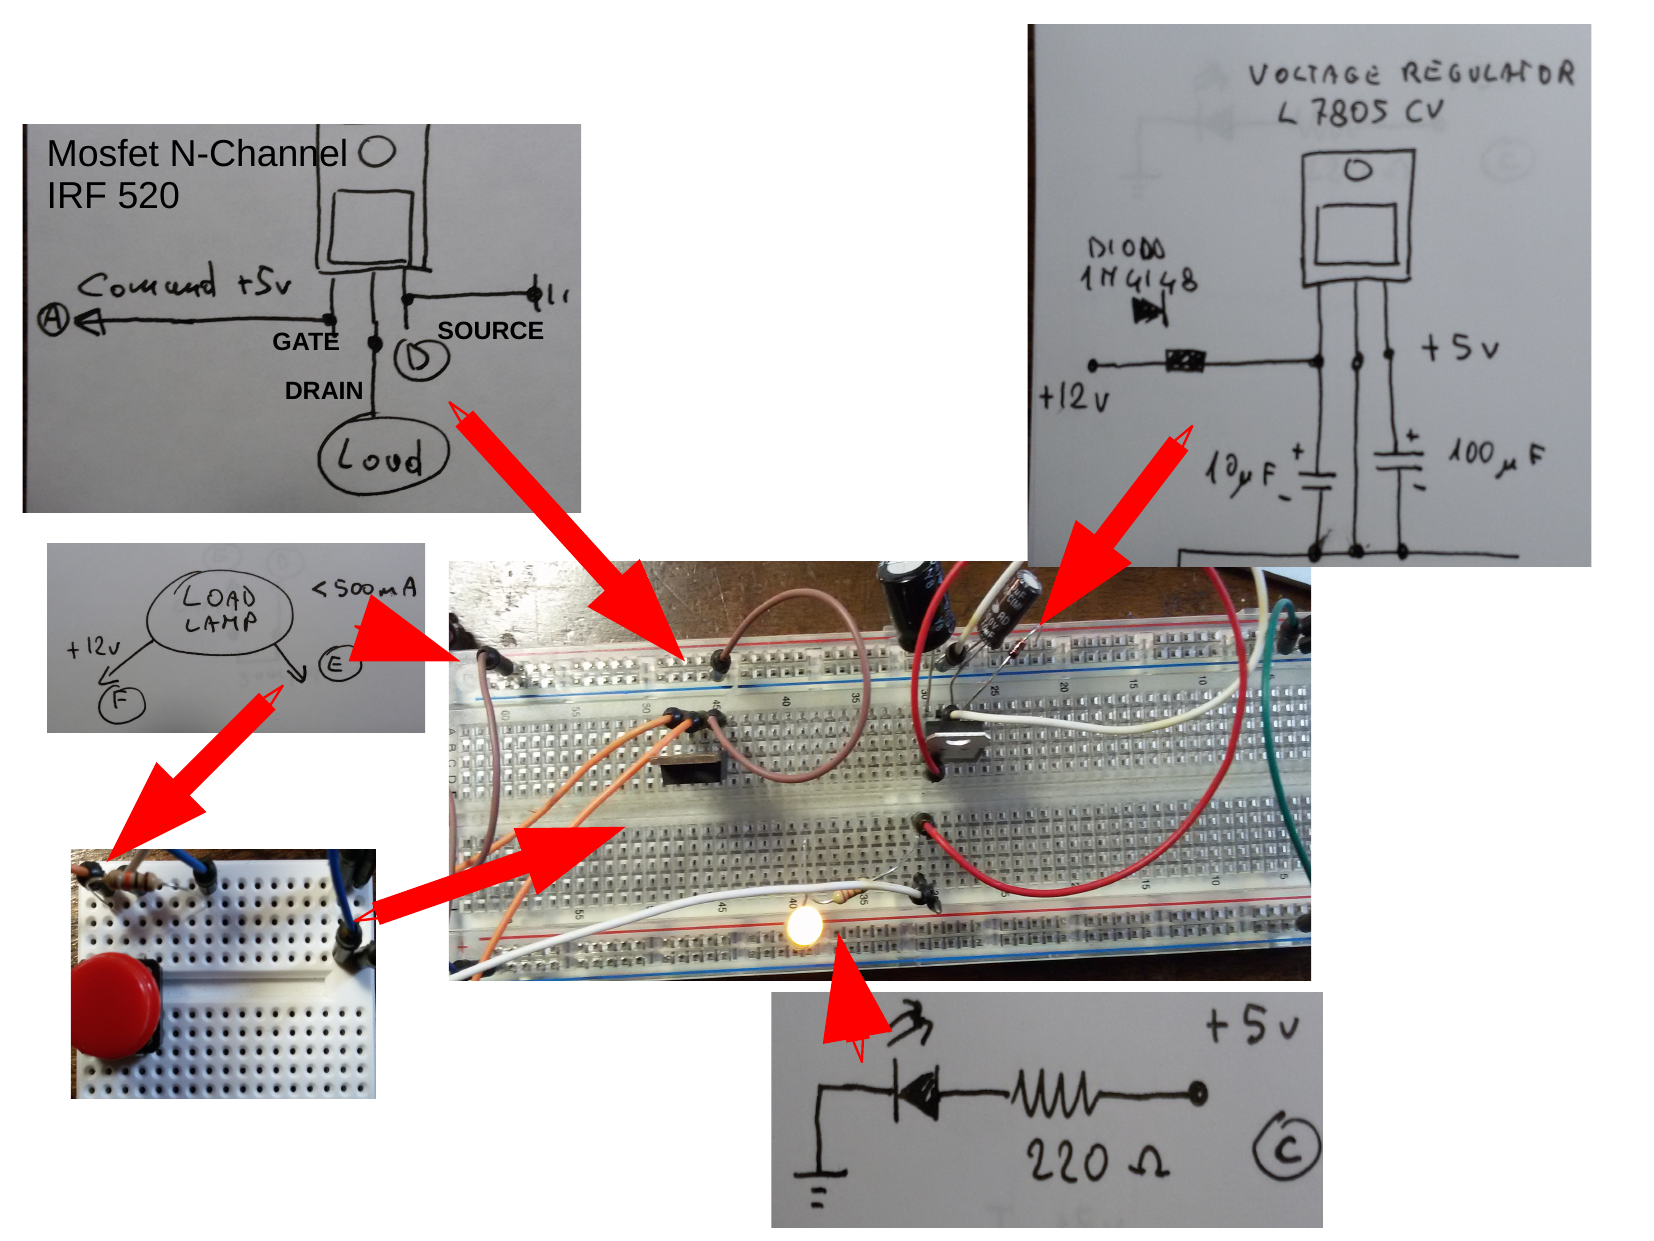

Mosfet N-Channel
IRF 520
SOURCE
GATE
DRAIN